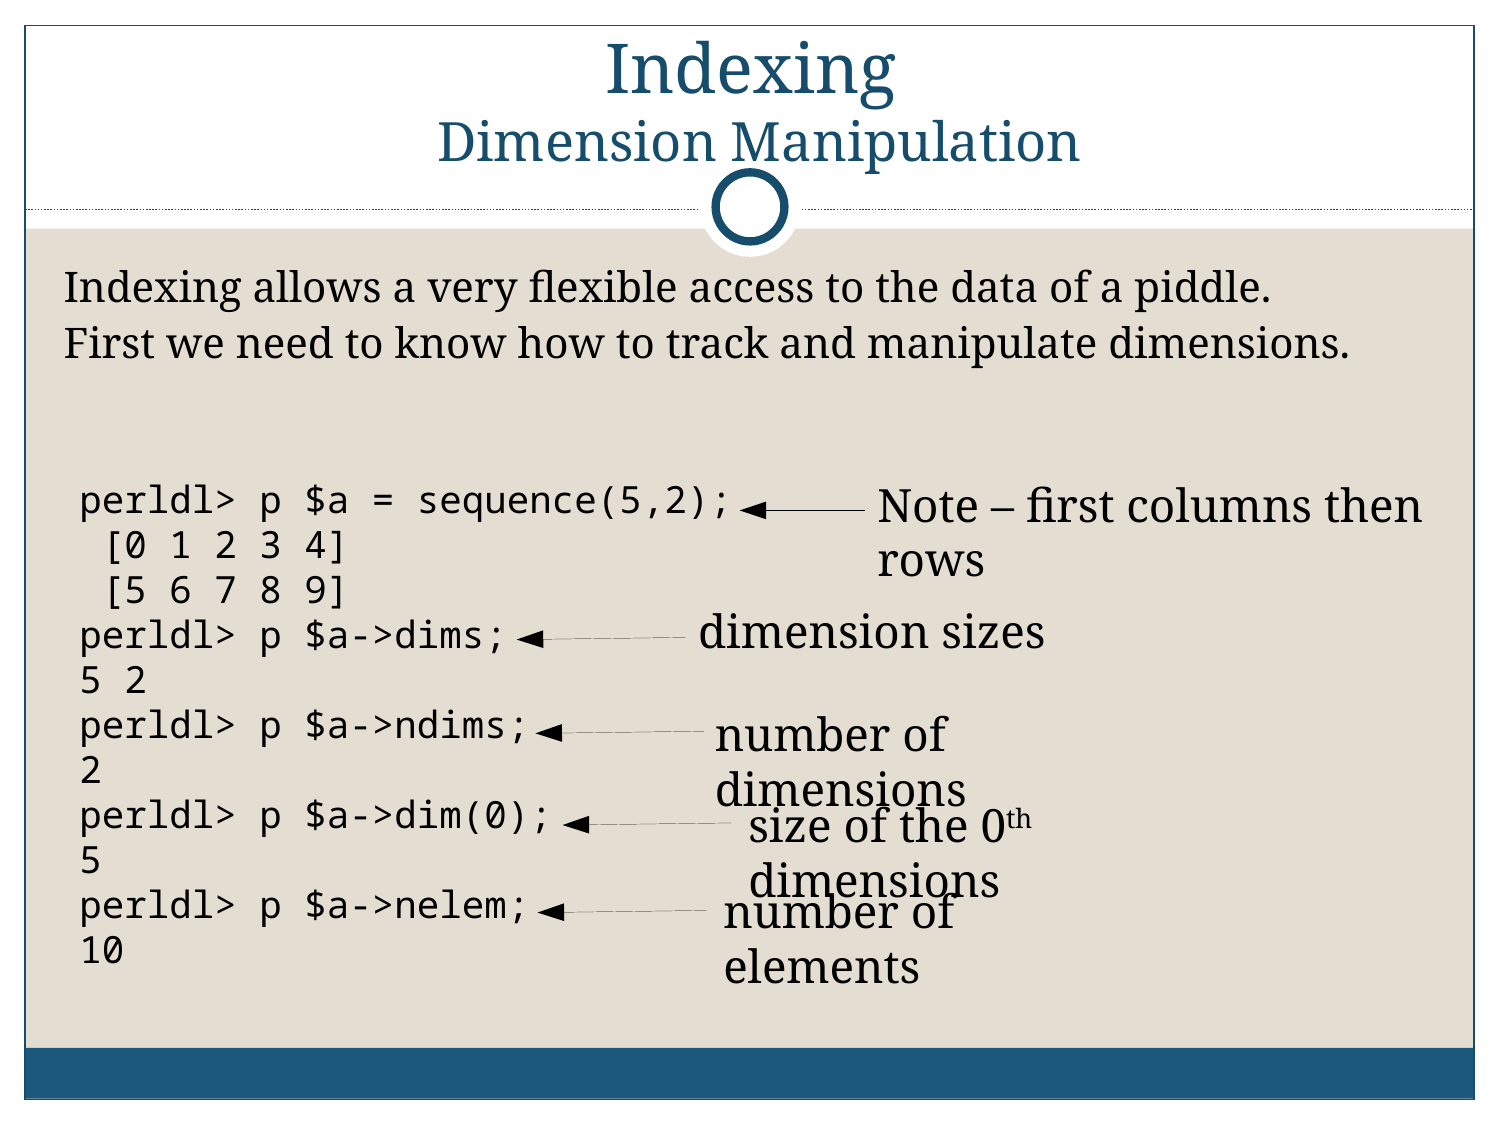

Indexing
Dimension Manipulation
# Indexing allows a very flexible access to the data of a piddle.
First we need to know how to track and manipulate dimensions.
perldl> p $a = sequence(5,2);
 [0 1 2 3 4]
 [5 6 7 8 9]
perldl> p $a->dims;
5 2
perldl> p $a->ndims;
2
perldl> p $a->dim(0);
5
perldl> p $a->nelem;
10
Note – first columns then rows
dimension sizes
number of dimensions
size of the 0th dimensions
number of elements